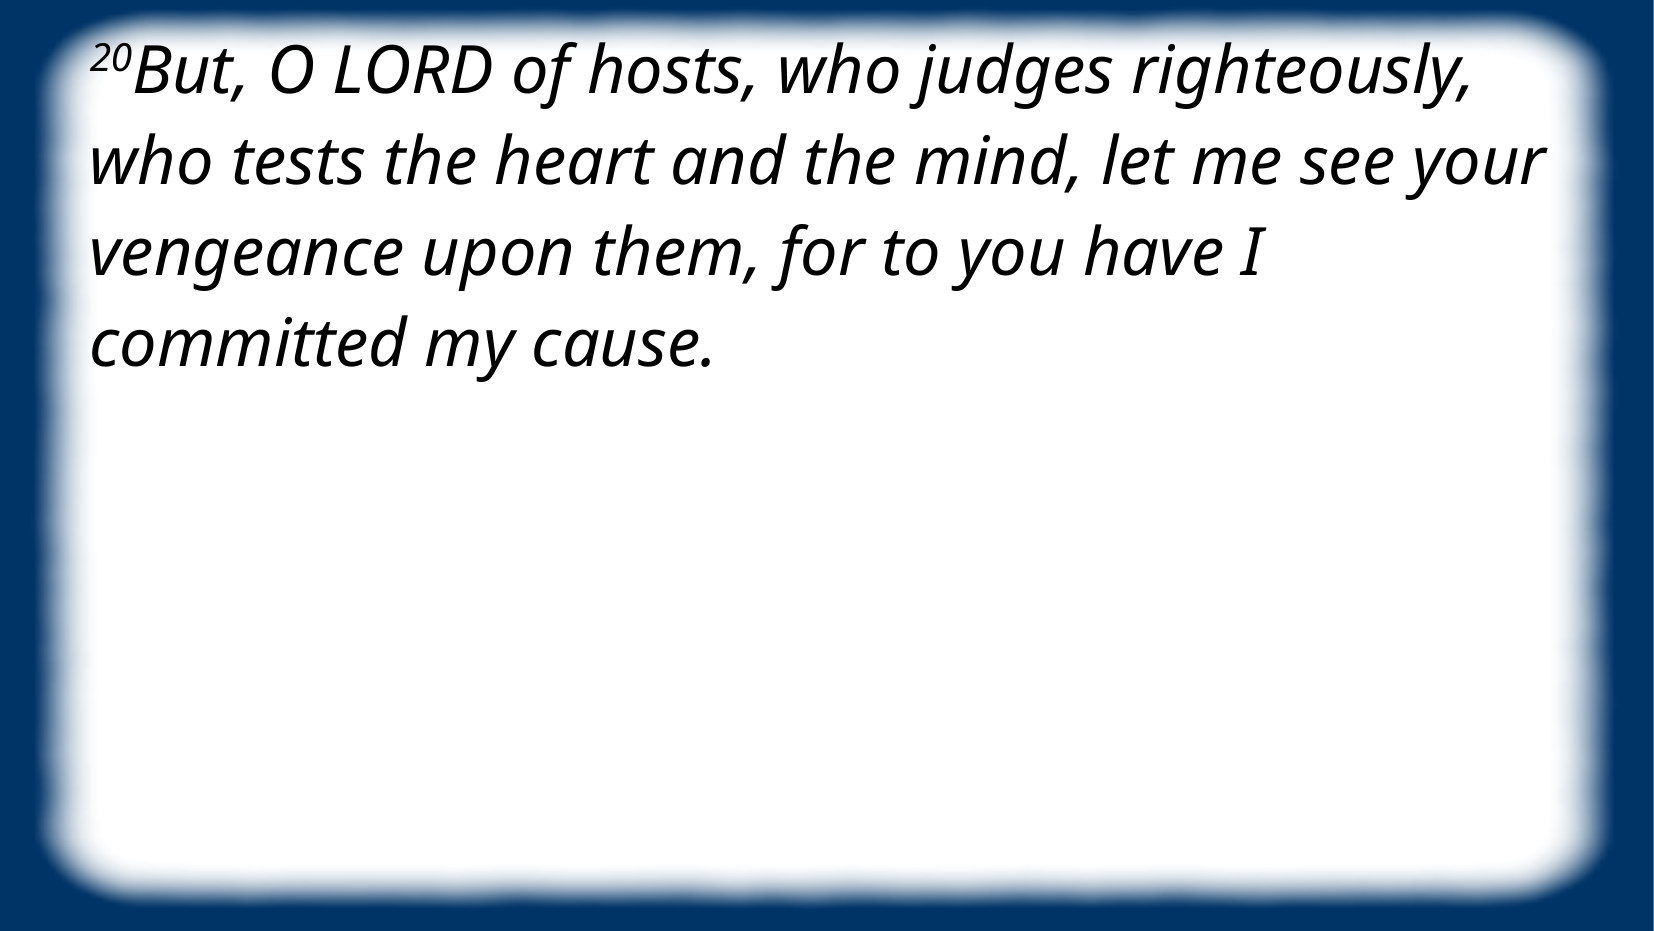

20But, O LORD of hosts, who judges righteously,
who tests the heart and the mind, let me see your vengeance upon them, for to you have I committed my cause.